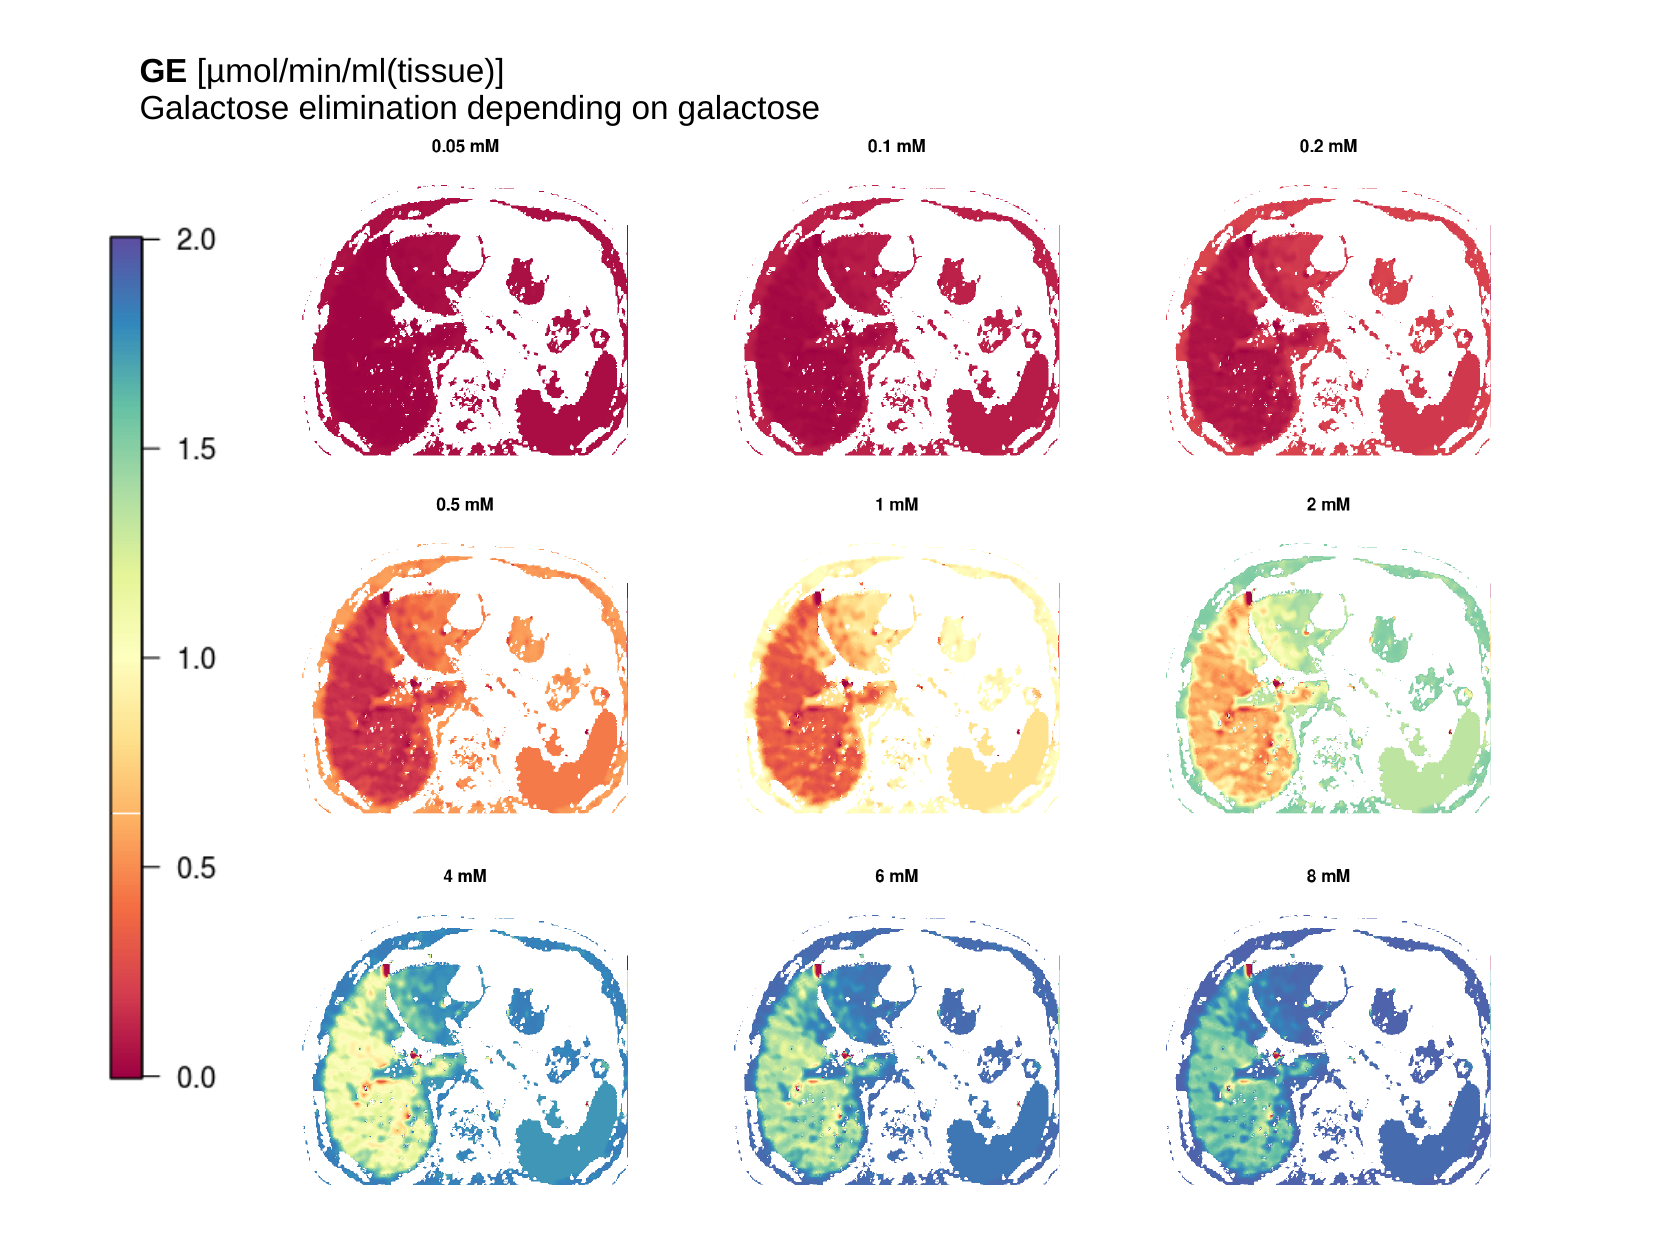

GE [µmol/min/ml(tissue)]
Galactose elimination depending on galactose